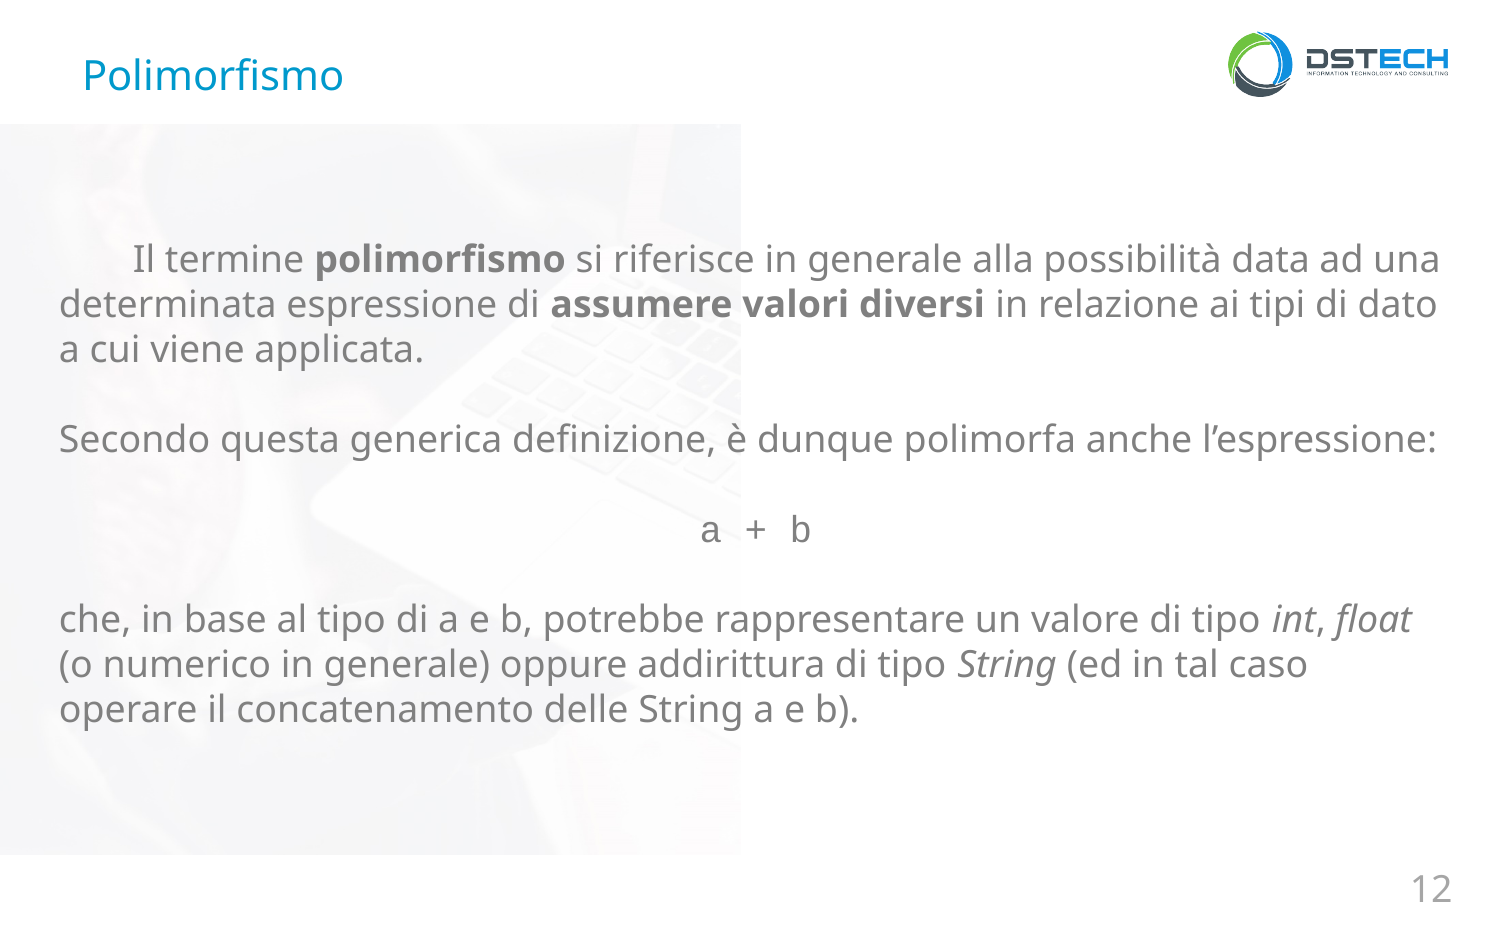

Polimorfismo
	Il termine polimorfismo si riferisce in generale alla possibilità data ad una determinata espressione di assumere valori diversi in relazione ai tipi di dato a cui viene applicata.
Secondo questa generica definizione, è dunque polimorfa anche l’espressione:
a + b
che, in base al tipo di a e b, potrebbe rappresentare un valore di tipo int, float (o numerico in generale) oppure addirittura di tipo String (ed in tal caso operare il concatenamento delle String a e b).
12